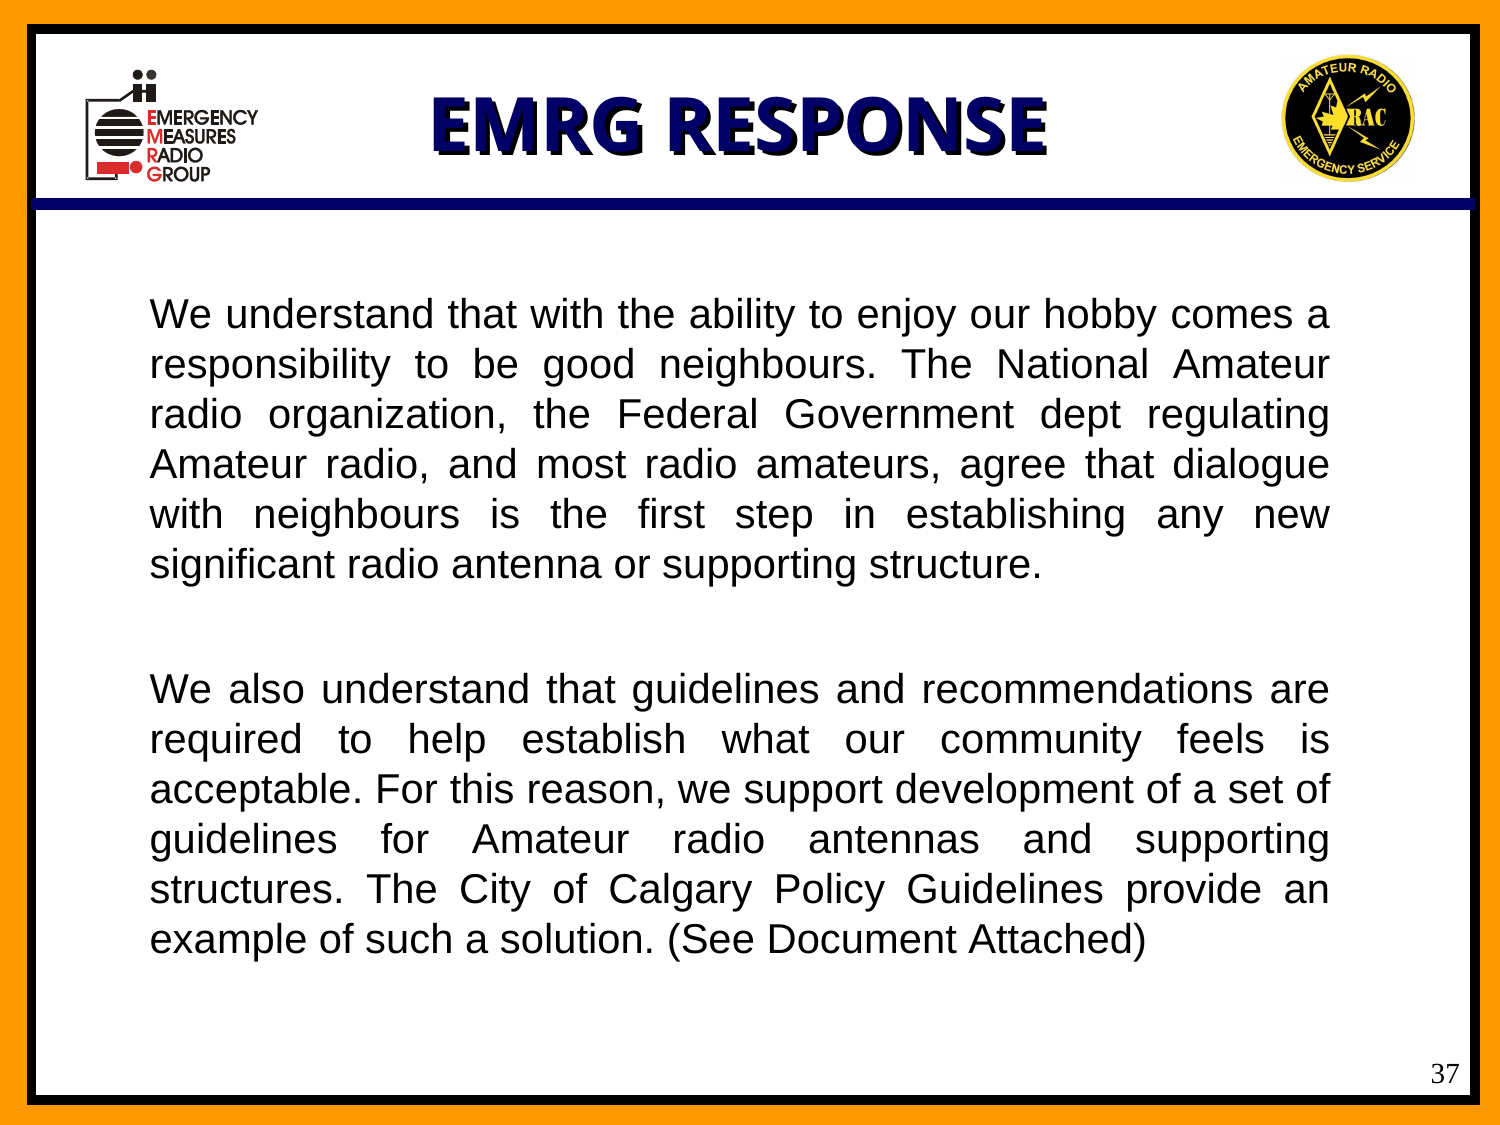

EMRG RESPONSE
We understand that with the ability to enjoy our hobby comes a responsibility to be good neighbours. The National Amateur radio organization, the Federal Government dept regulating Amateur radio, and most radio amateurs, agree that dialogue with neighbours is the first step in establishing any new significant radio antenna or supporting structure.
We also understand that guidelines and recommendations are required to help establish what our community feels is acceptable. For this reason, we support development of a set of guidelines for Amateur radio antennas and supporting structures. The City of Calgary Policy Guidelines provide an example of such a solution. (See Document Attached)
37